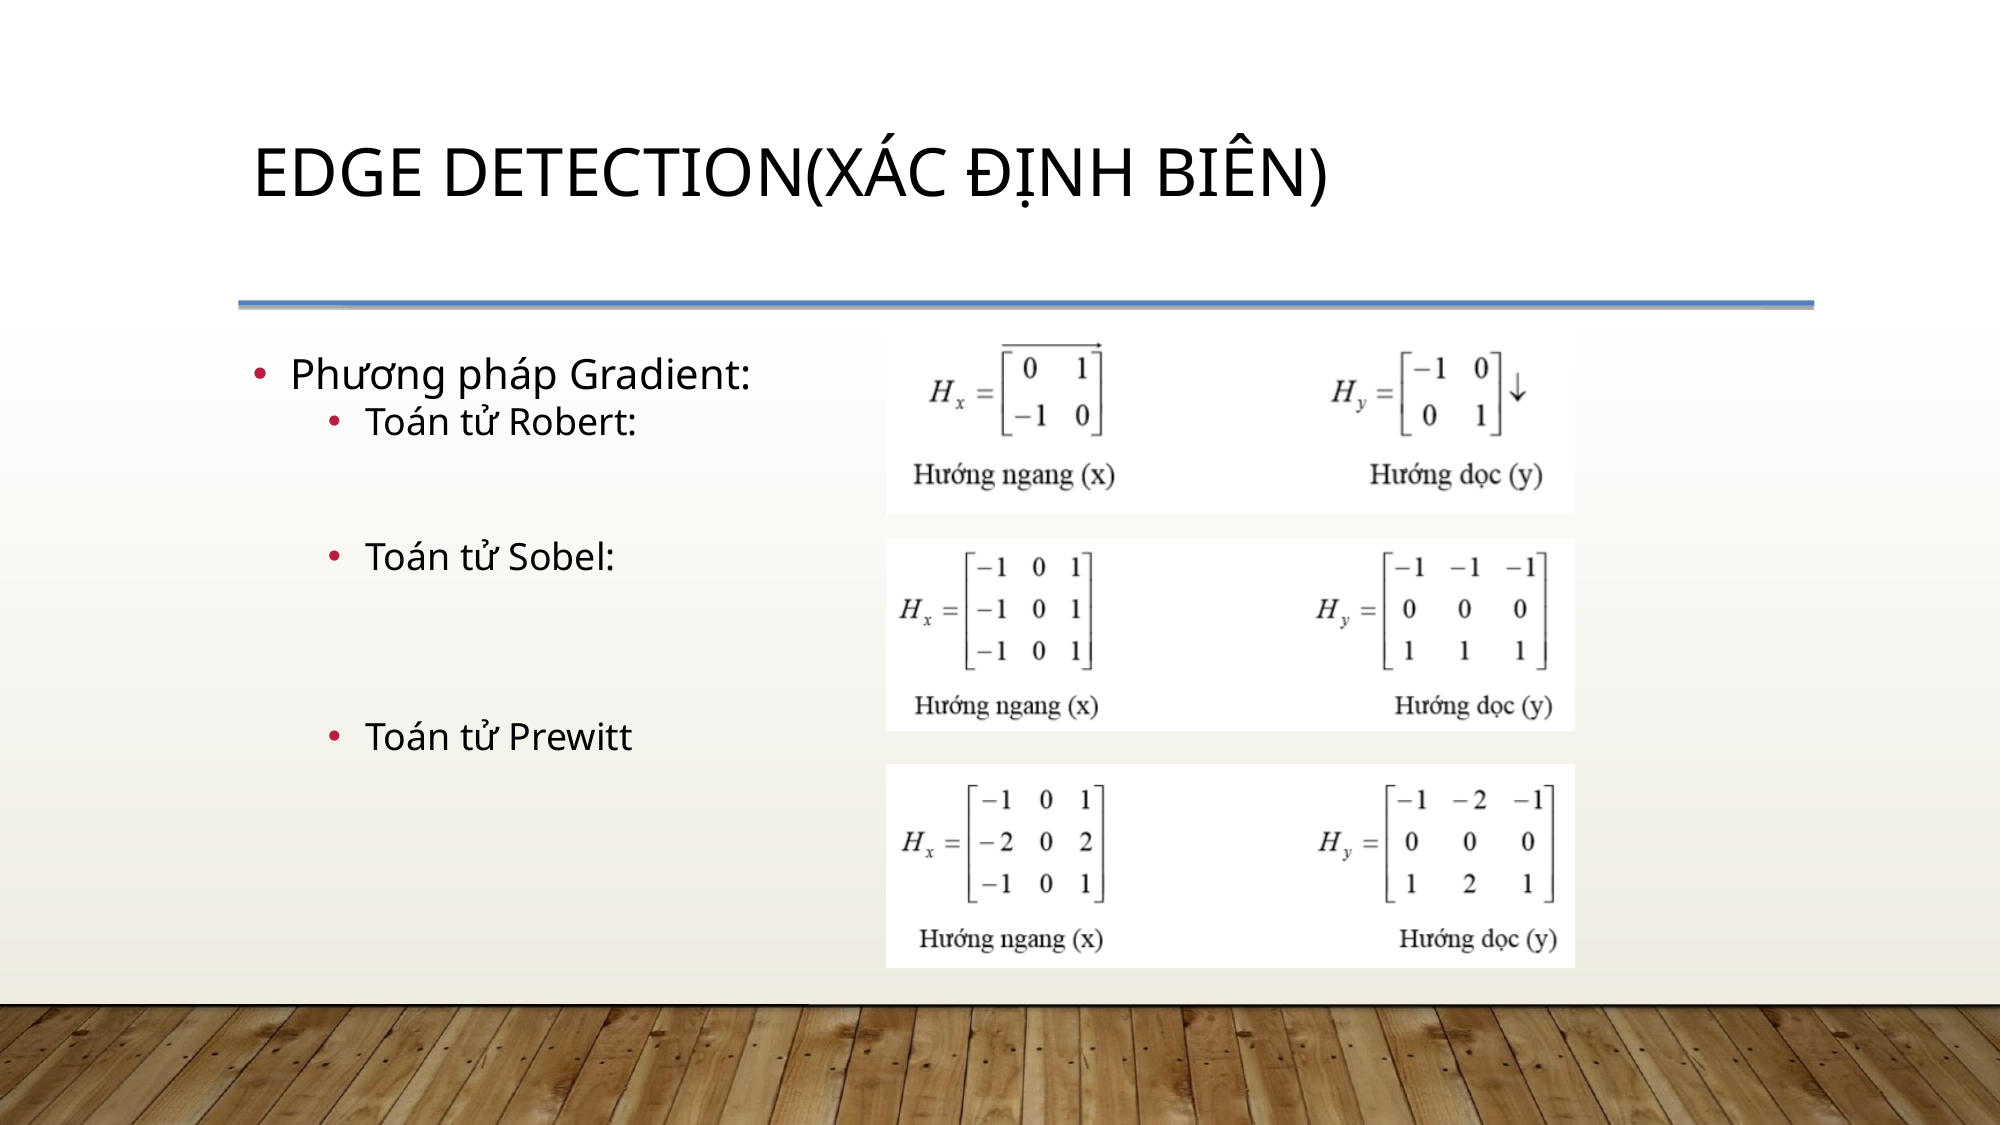

EDGE DETECTION(XÁC ĐỊNH BIÊN)
Phương pháp Gradient:
Toán tử Robert:
Toán tử Sobel:
Toán tử Prewitt